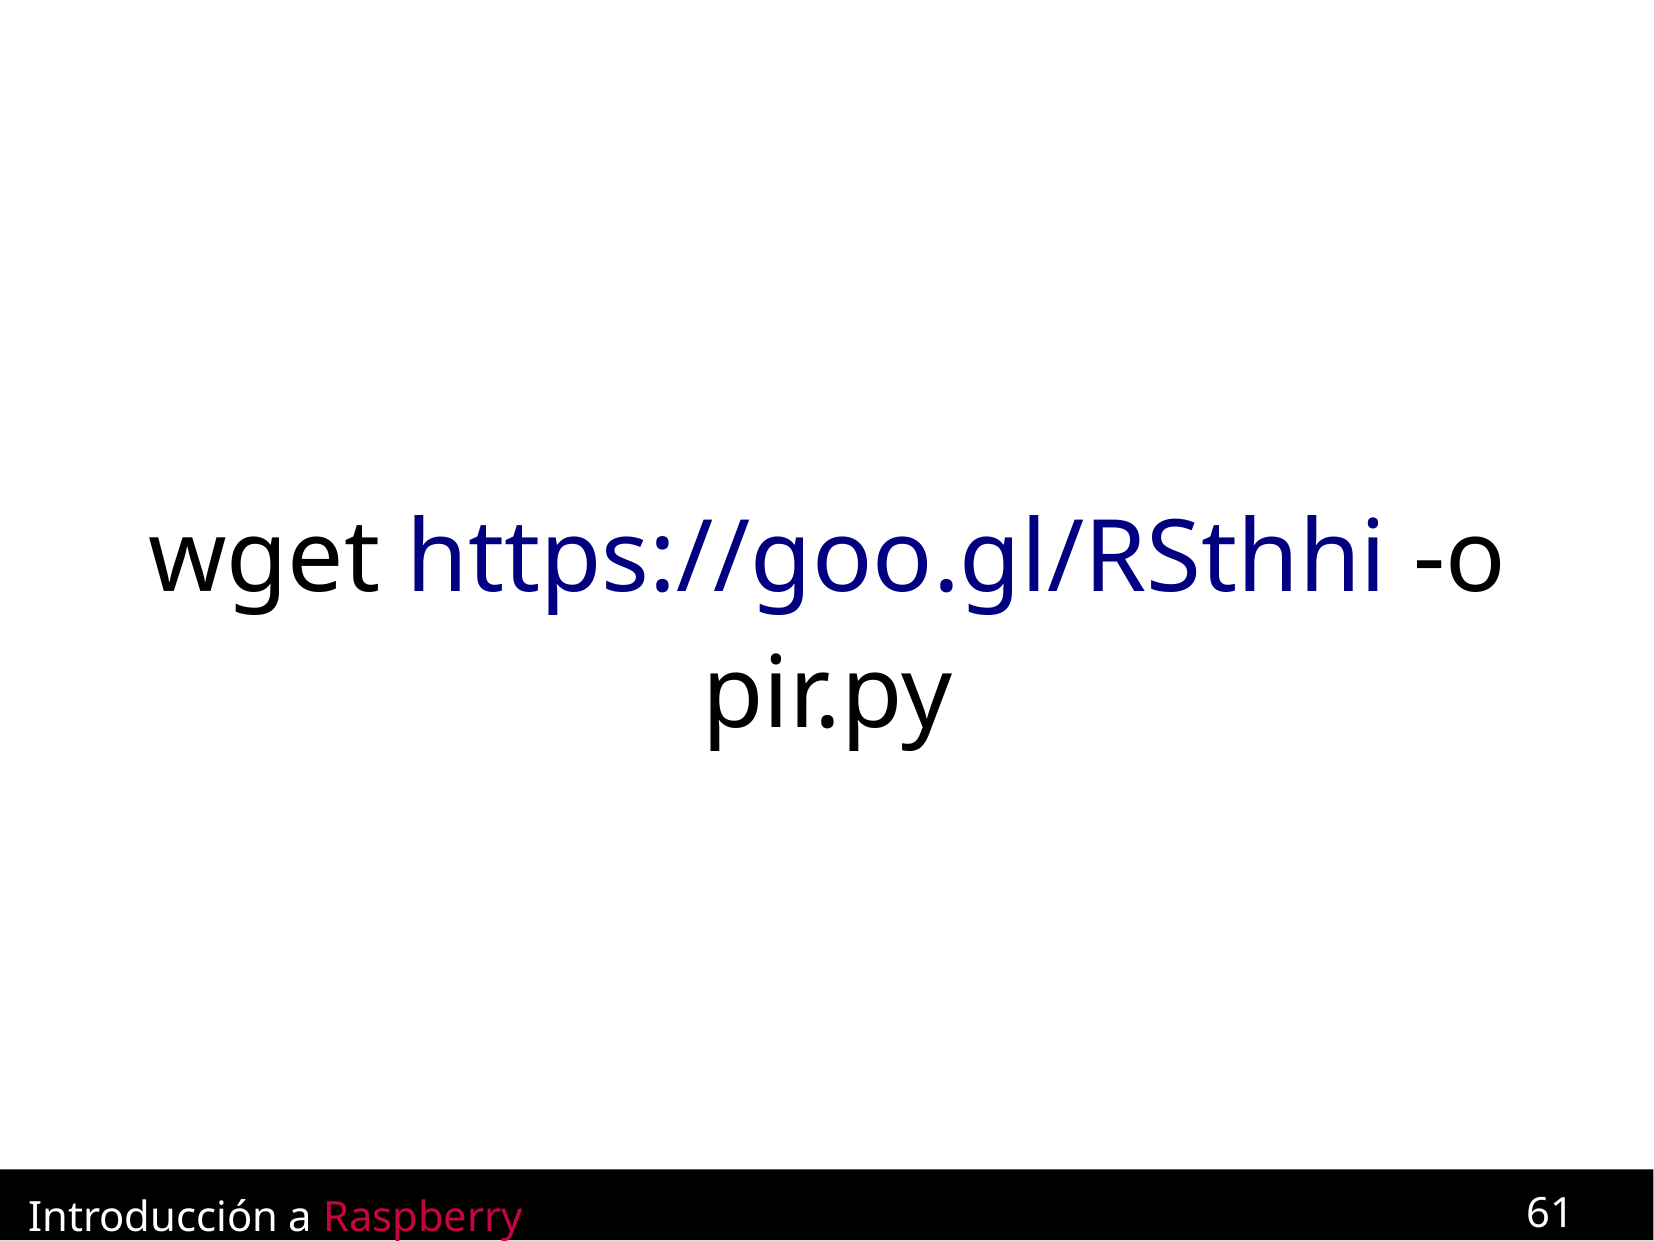

# wget https://goo.gl/RSthhi -o pir.py
Introducción a Raspberry Pi